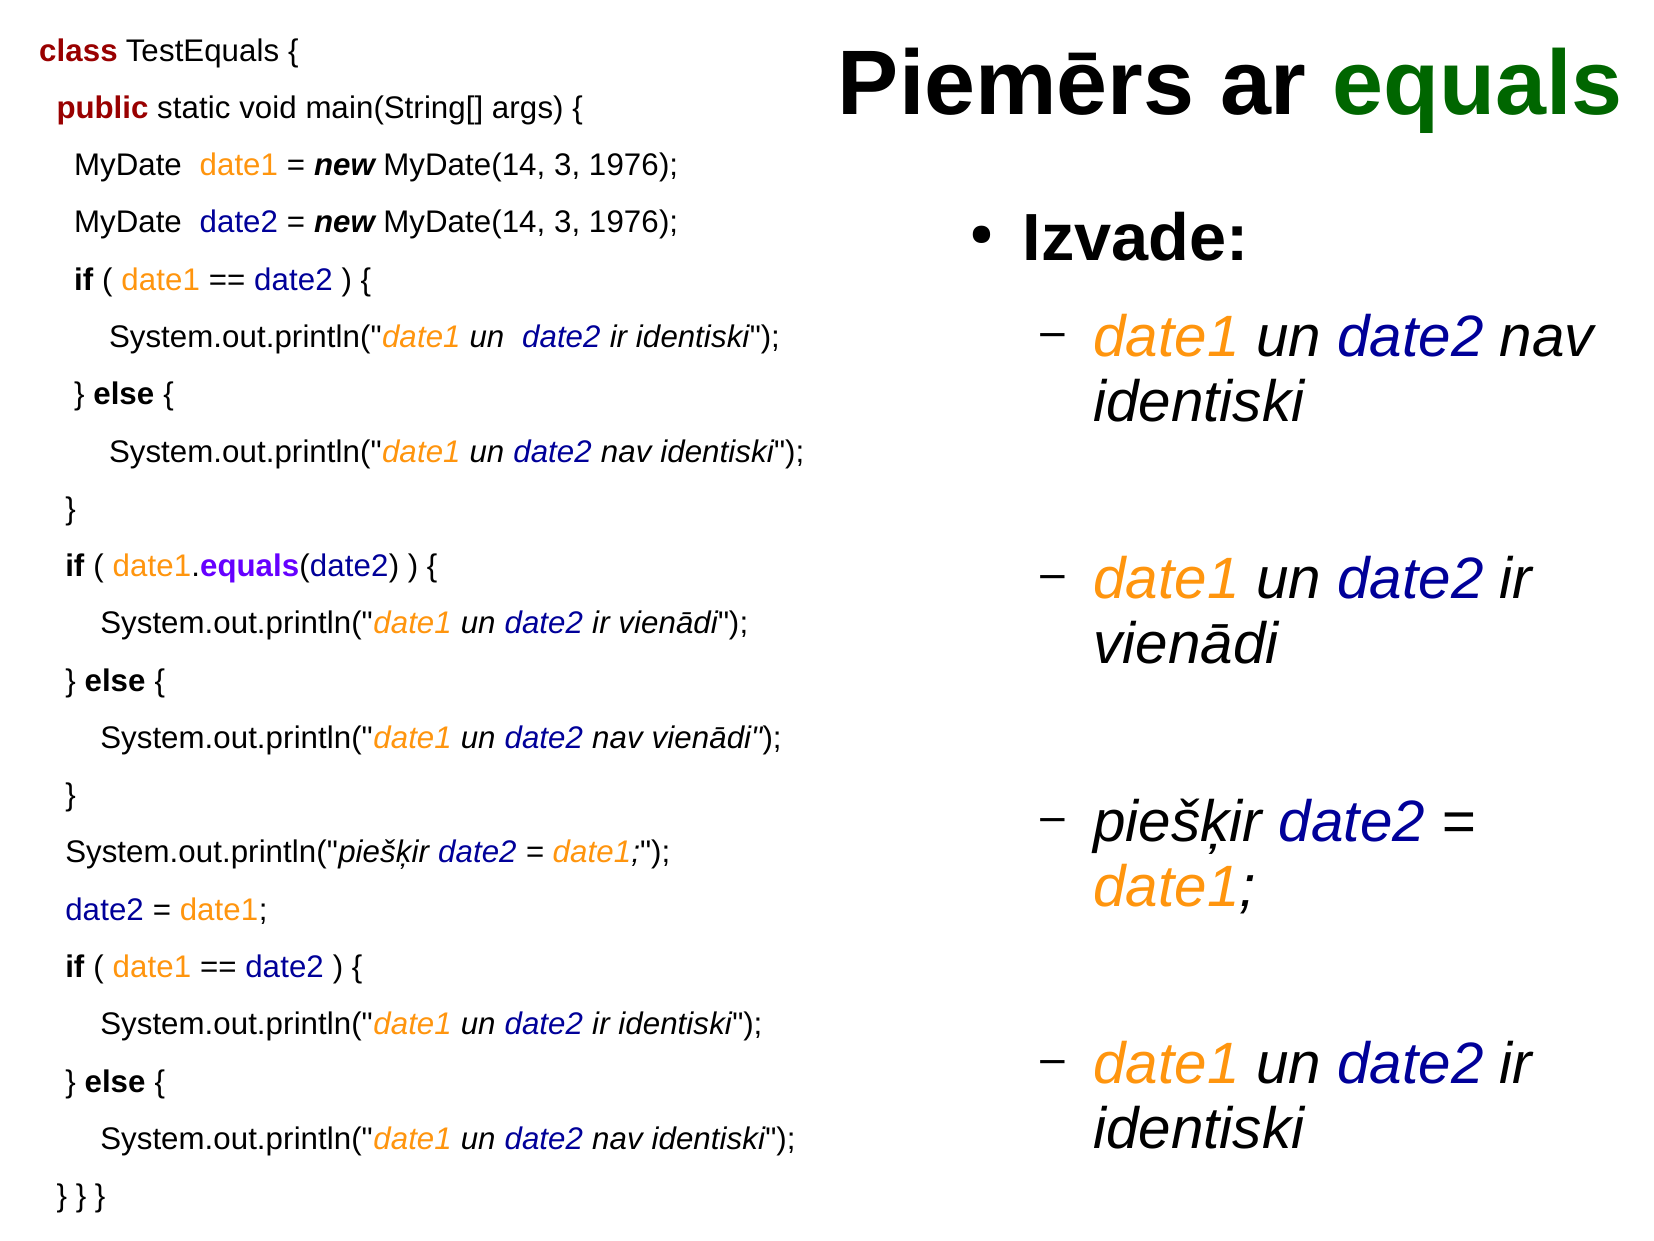

# Piemērs ar equals
 class TestEquals {
 public static void main(String[] args) {
 MyDate date1 = new MyDate(14, 3, 1976);
 MyDate date2 = new MyDate(14, 3, 1976);
 if ( date1 == date2 ) {
 System.out.println("date1 un date2 ir identiski");
 } else {
 System.out.println("date1 un date2 nav identiski");
 }
 if ( date1.equals(date2) ) {
 System.out.println("date1 un date2 ir vienādi");
 } else {
 System.out.println("date1 un date2 nav vienādi");
 }
 System.out.println("piešķir date2 = date1;");
 date2 = date1;
 if ( date1 == date2 ) {
 System.out.println("date1 un date2 ir identiski");
 } else {
 System.out.println("date1 un date2 nav identiski");
 } } }
Izvade:
date1 un date2 nav identiski
date1 un date2 ir vienādi
piešķir date2 = date1;
date1 un date2 ir identiski